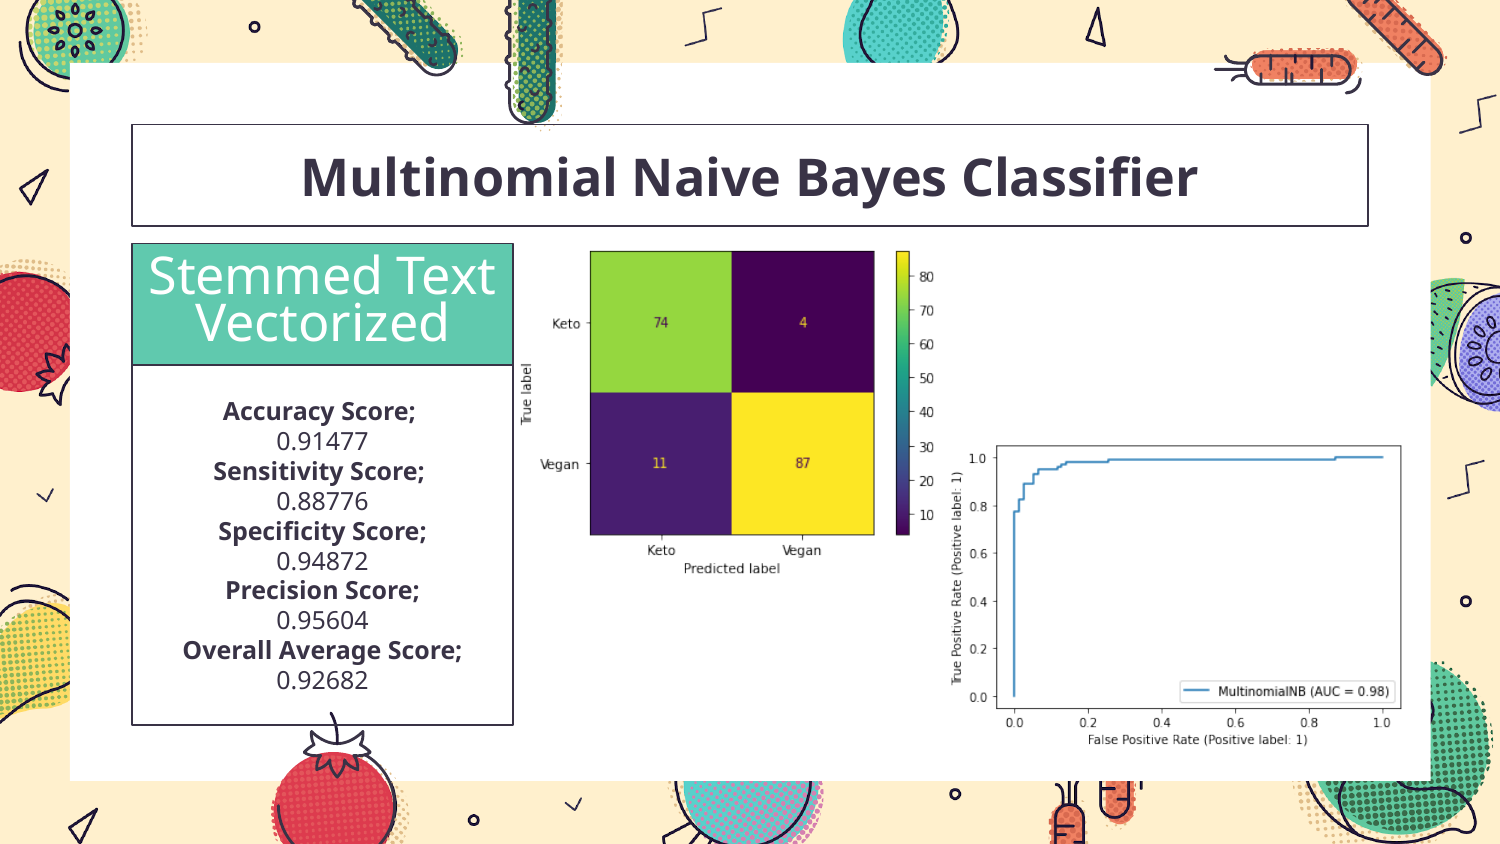

Multinomial Naive Bayes Classifier
# Stemmed Text Vectorized
Accuracy Score;
0.91477
Sensitivity Score;
0.88776
Specificity Score;
0.94872
Precision Score;
0.95604
Overall Average Score;
0.92682